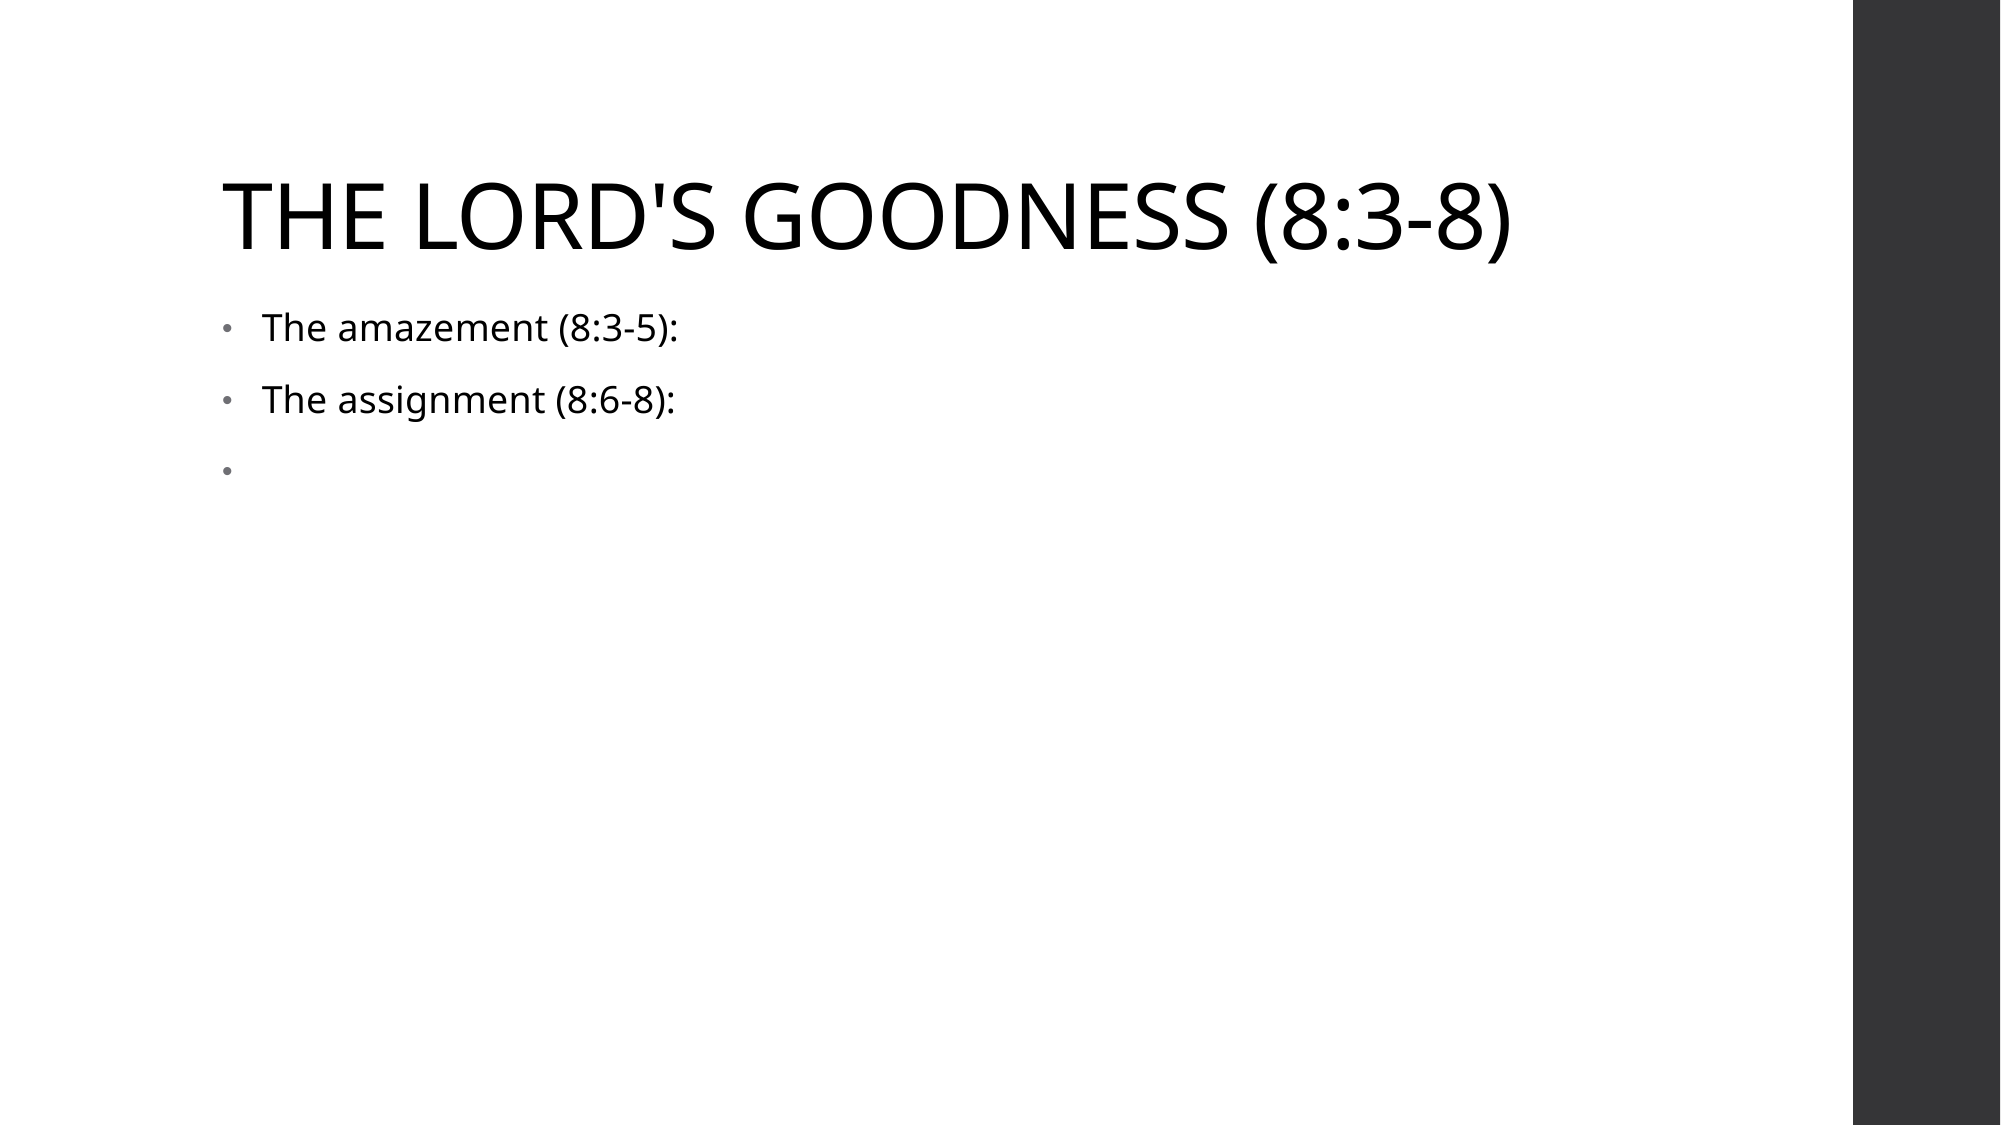

# THE LORD'S GOODNESS (8:3-8)
 The amazement (8:3-5):
 The assignment (8:6-8):